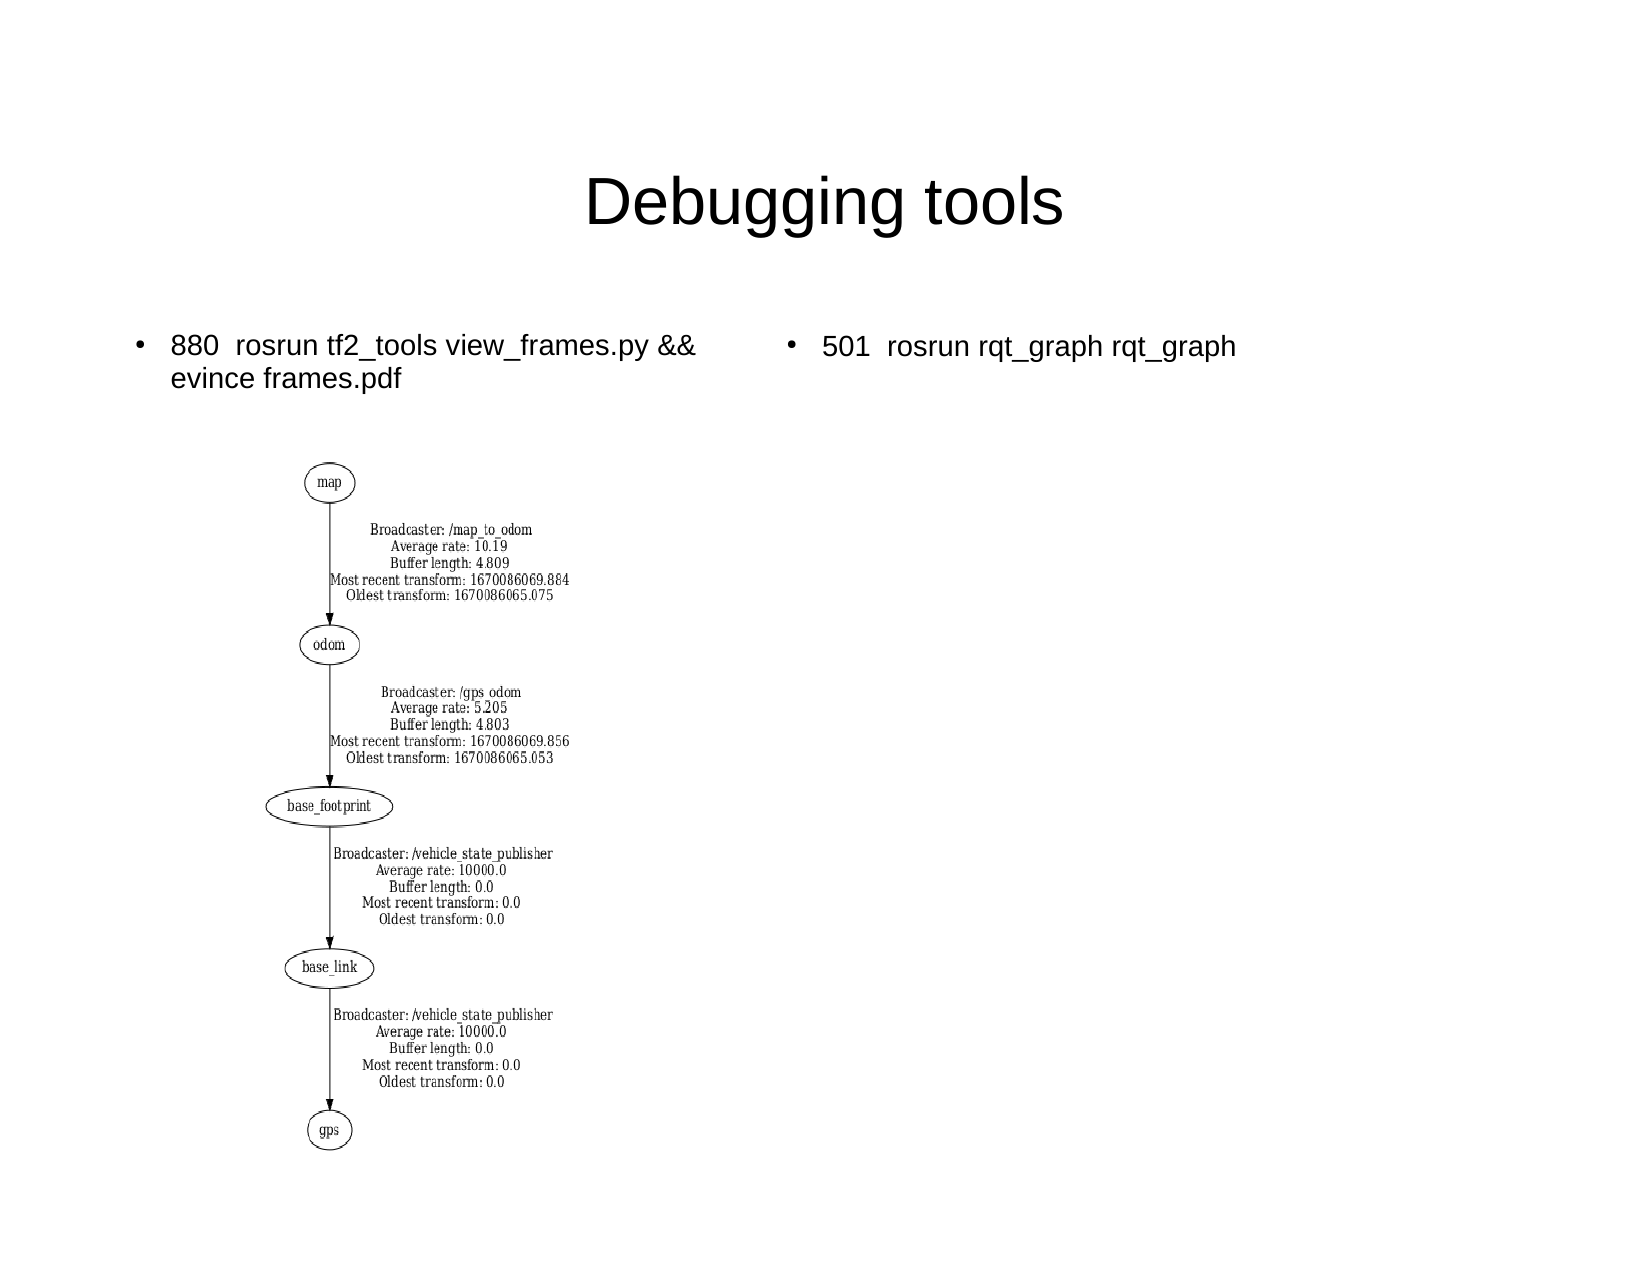

# Debugging tools
880 rosrun tf2_tools view_frames.py && evince frames.pdf
501 rosrun rqt_graph rqt_graph